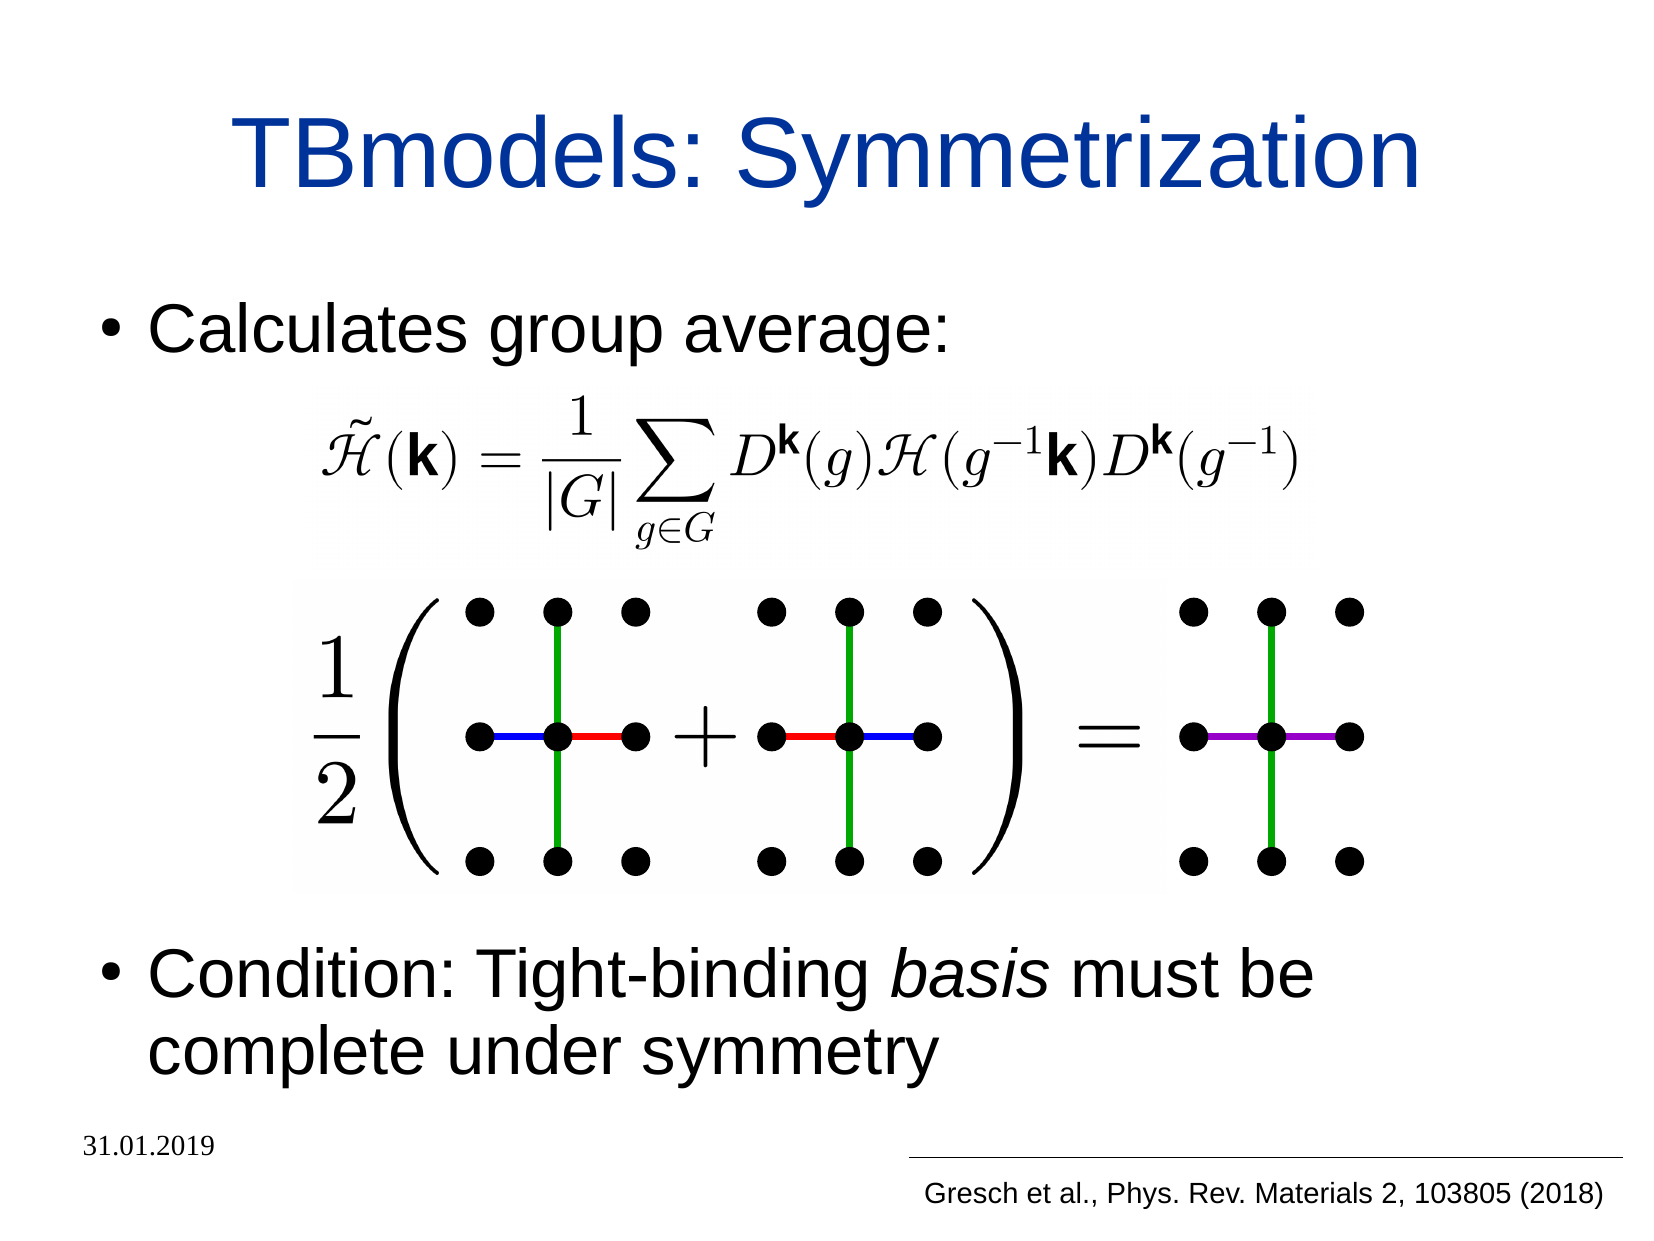

# TBmodels: Symmetrization
Calculates group average:
Condition: Tight-binding basis must be complete under symmetry
Gresch et al., Phys. Rev. Materials 2, 103805 (2018)